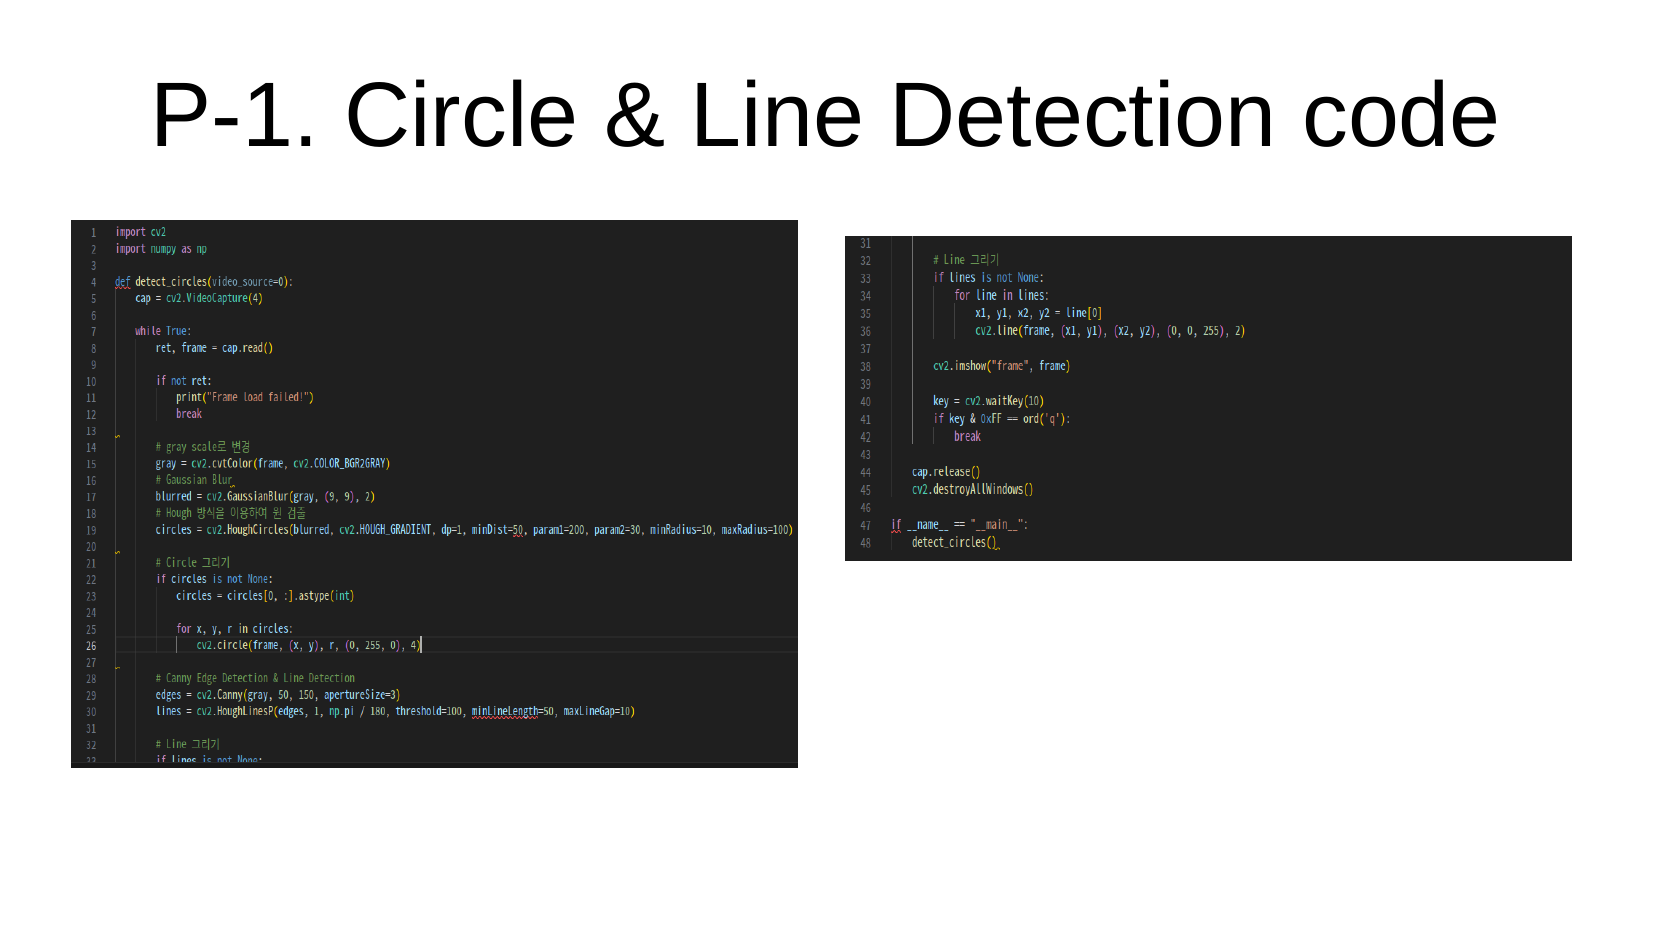

# P-1. Circle & Line Detection code